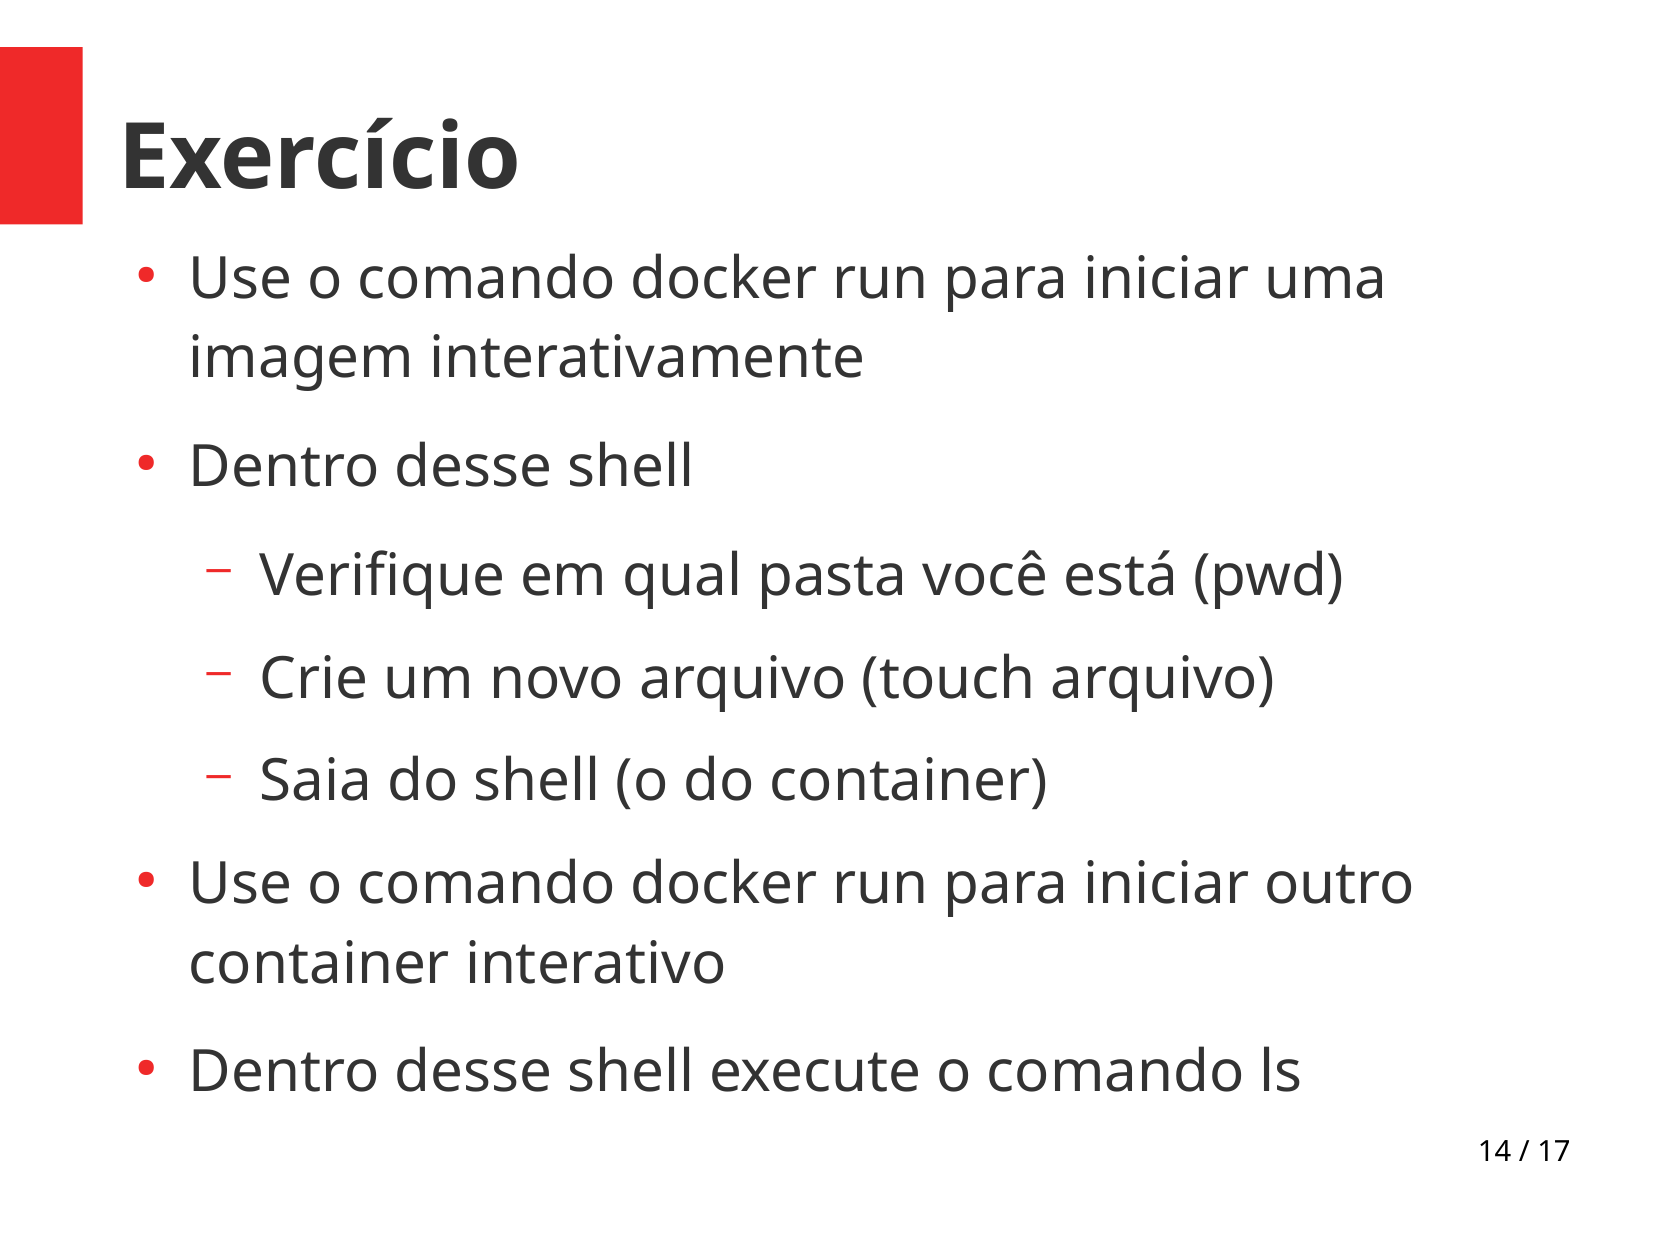

# Exercício
Use o comando docker run para iniciar uma imagem interativamente
Dentro desse shell
Verifique em qual pasta você está (pwd)
Crie um novo arquivo (touch arquivo)
Saia do shell (o do container)
Use o comando docker run para iniciar outro container interativo
Dentro desse shell execute o comando ls
14